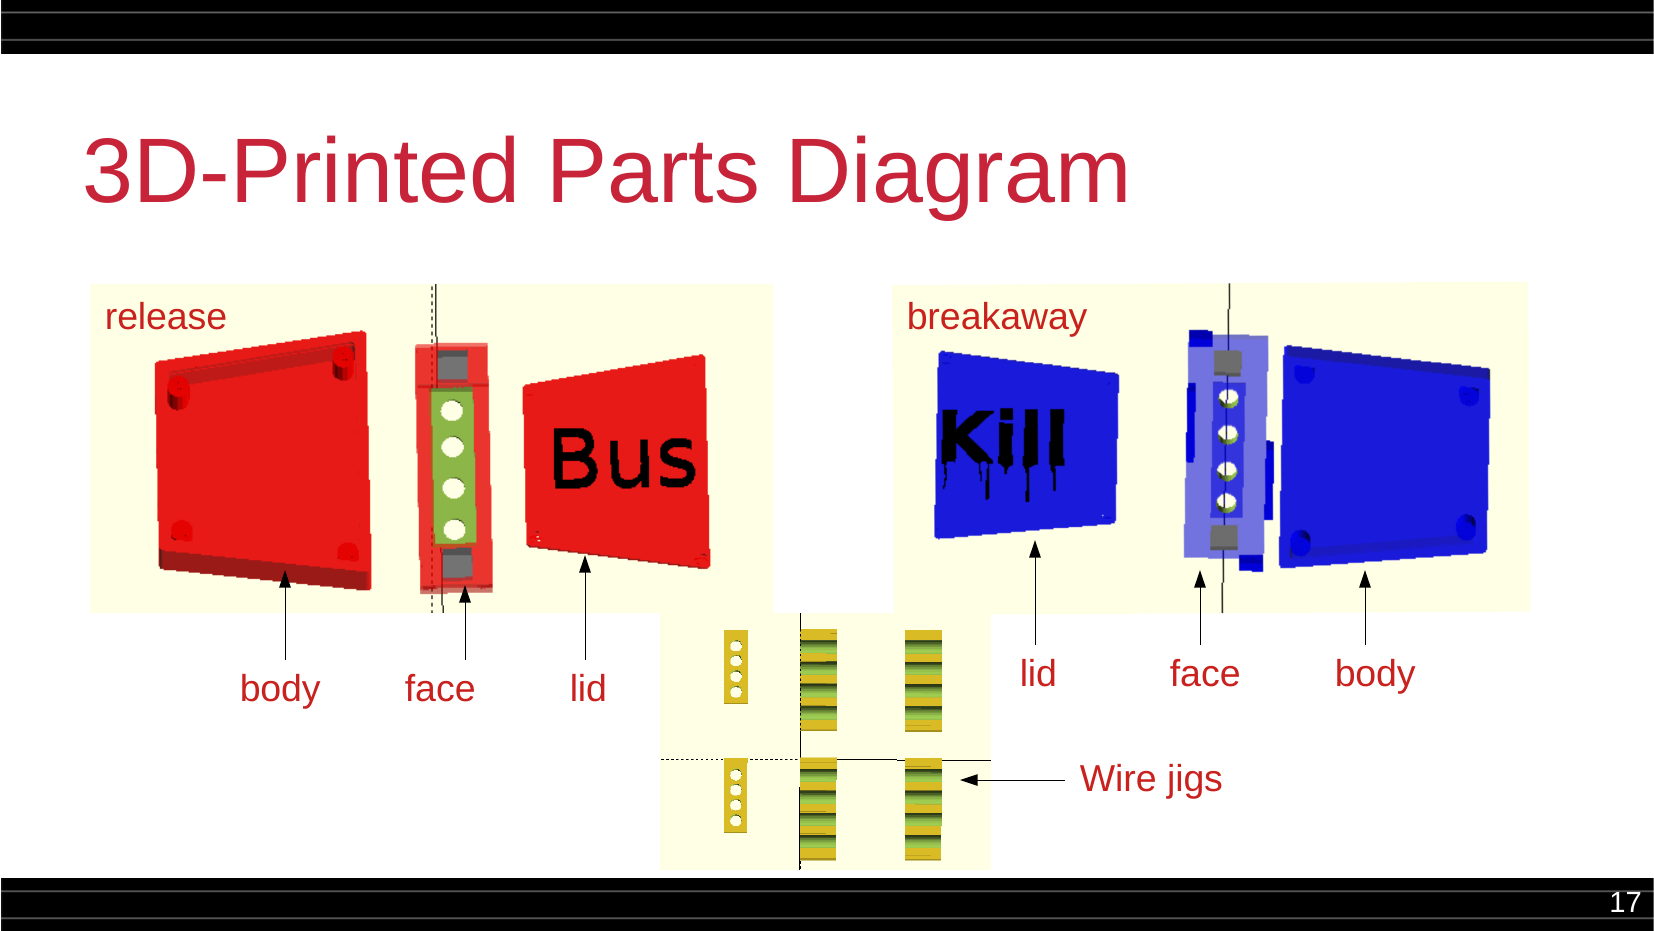

# 3D-Printed Parts Diagram
release
breakaway
lid
face
body
body
face
lid
Wire jigs